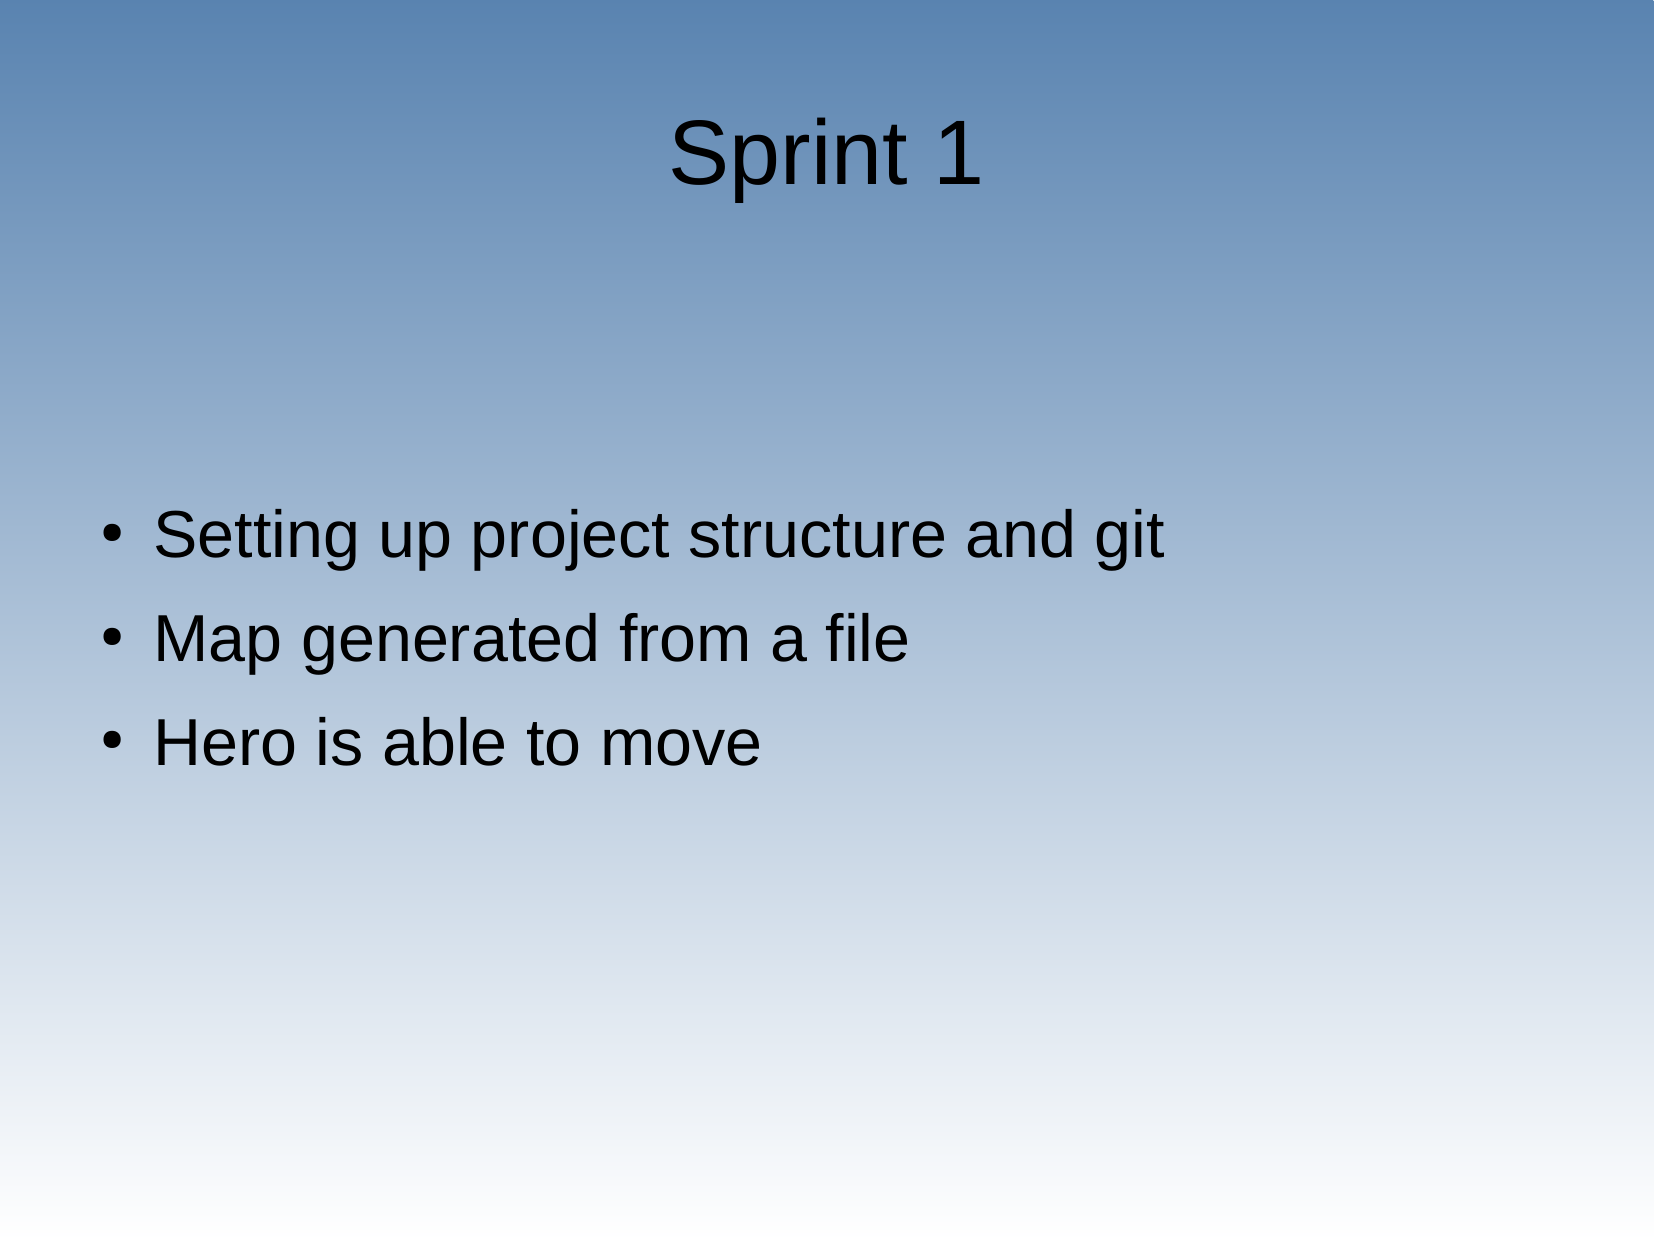

# Sprint 1
Setting up project structure and git
Map generated from a file
Hero is able to move